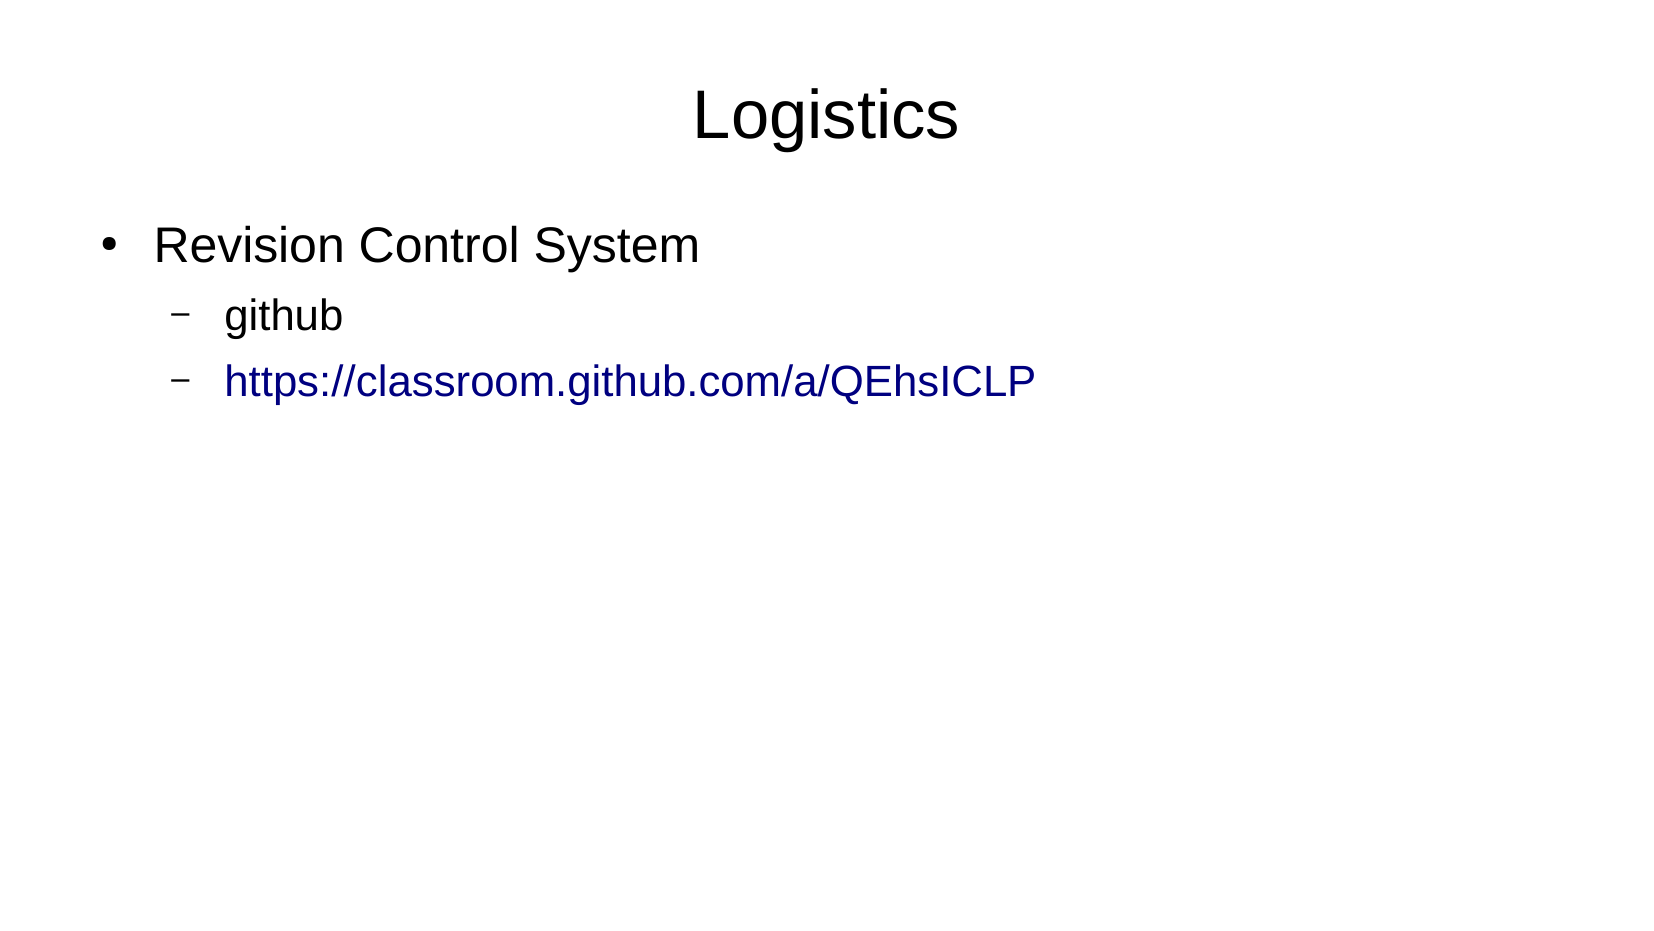

# Logistics
Revision Control System
github
https://classroom.github.com/a/QEhsICLP